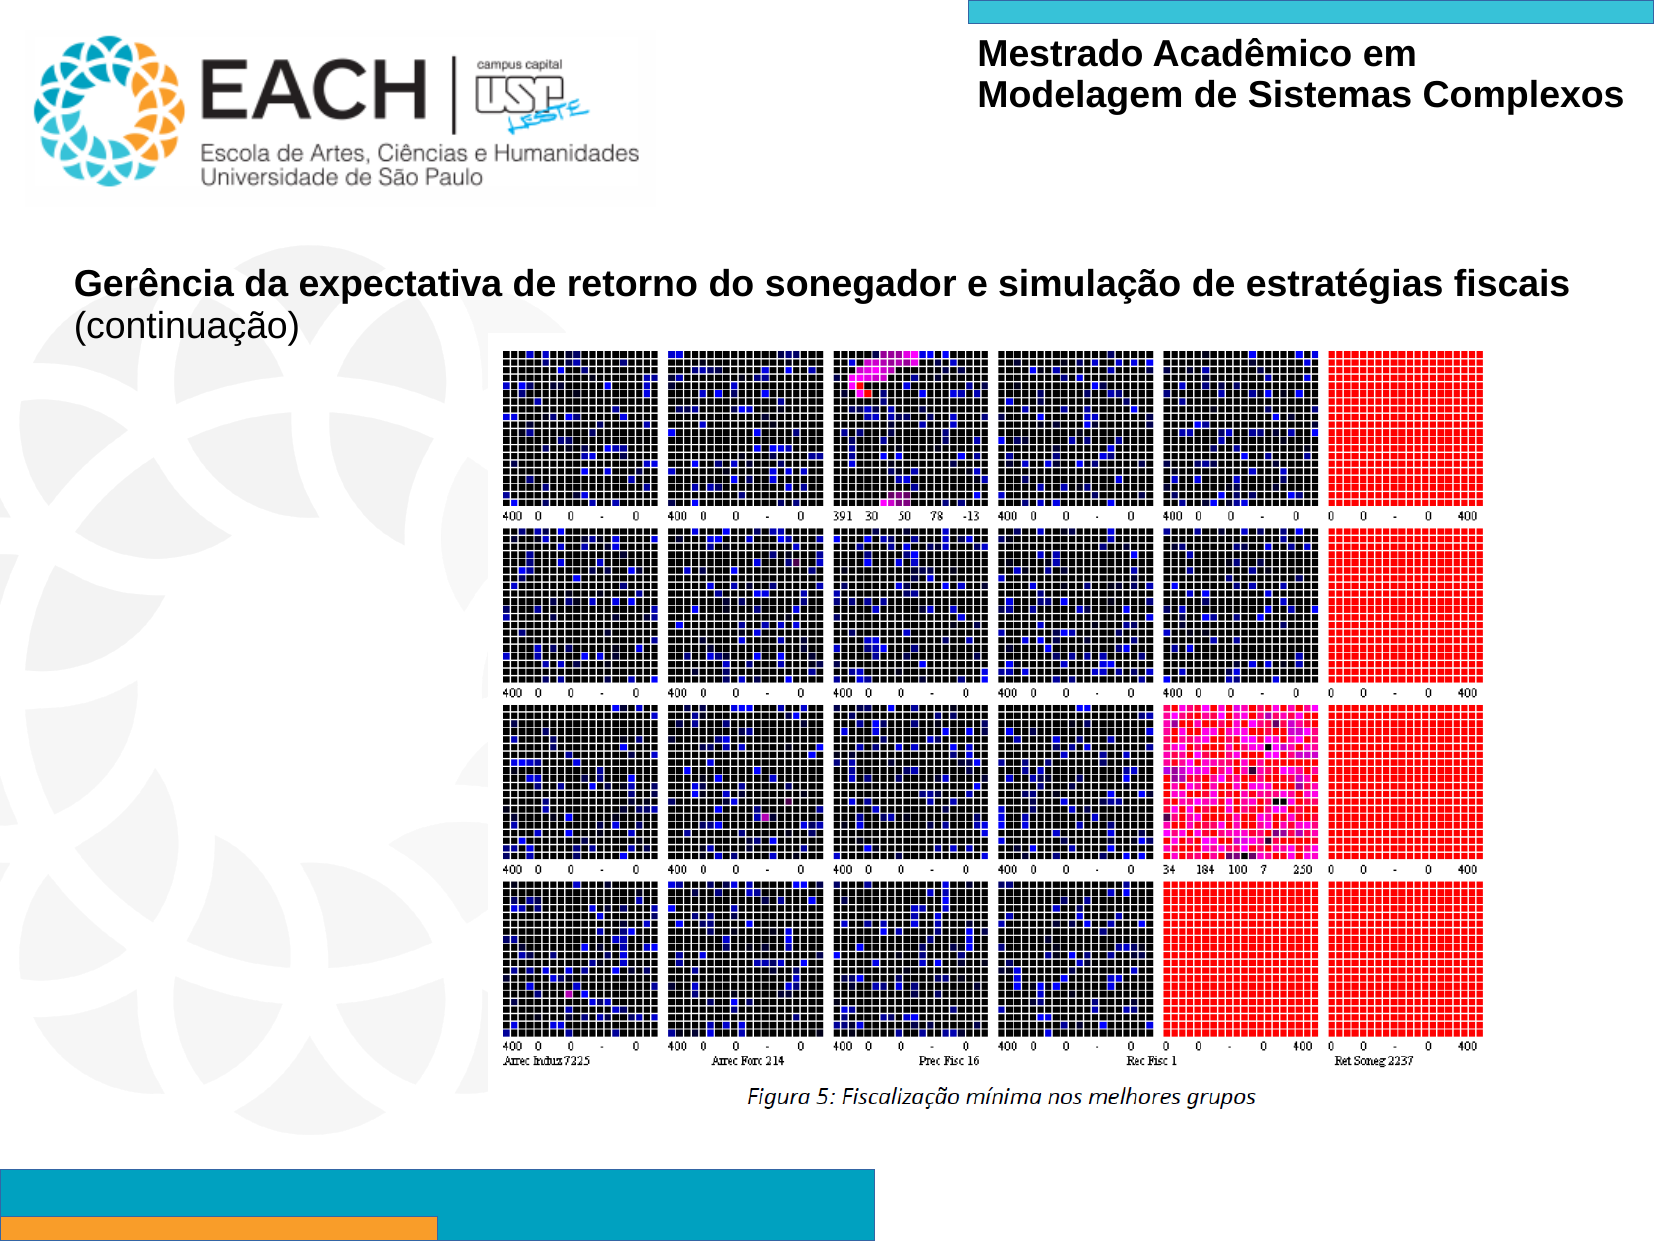

Mestrado Acadêmico em
Modelagem de Sistemas Complexos
Gerência da expectativa de retorno do sonegador e simulação de estratégias fiscais
(continuação)